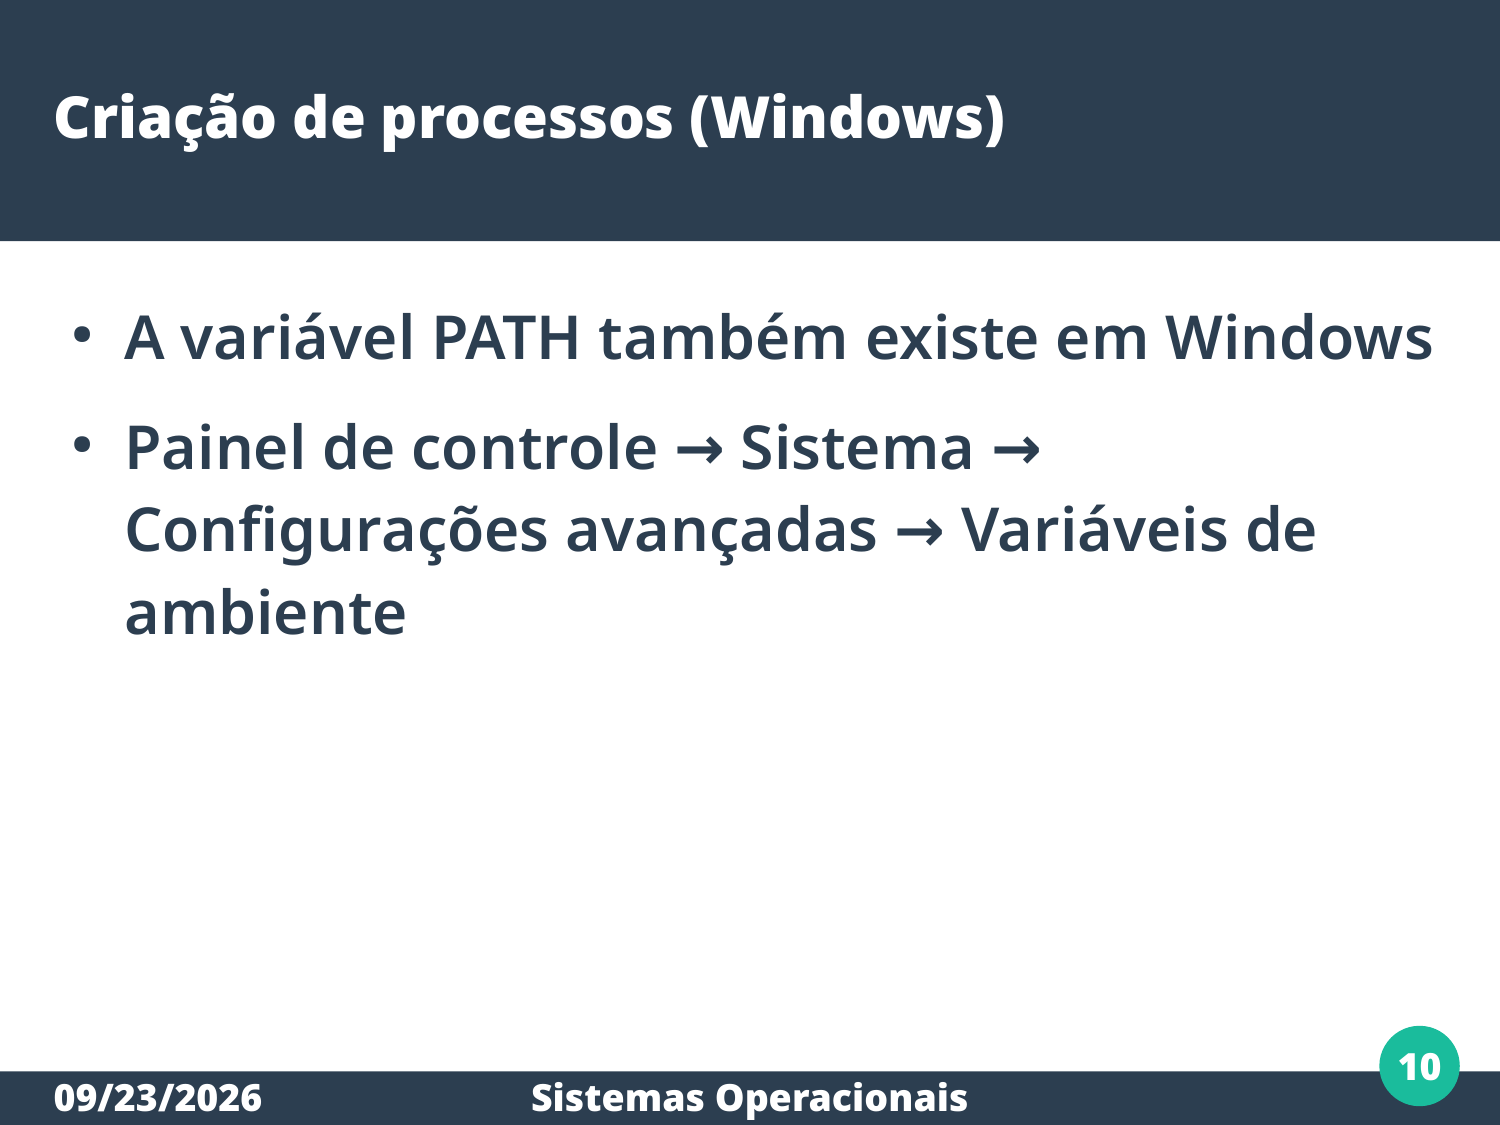

# Criação de processos (Windows)
A variável PATH também existe em Windows
Painel de controle → Sistema → Configurações avançadas → Variáveis de ambiente
10
Sistemas Operacionais